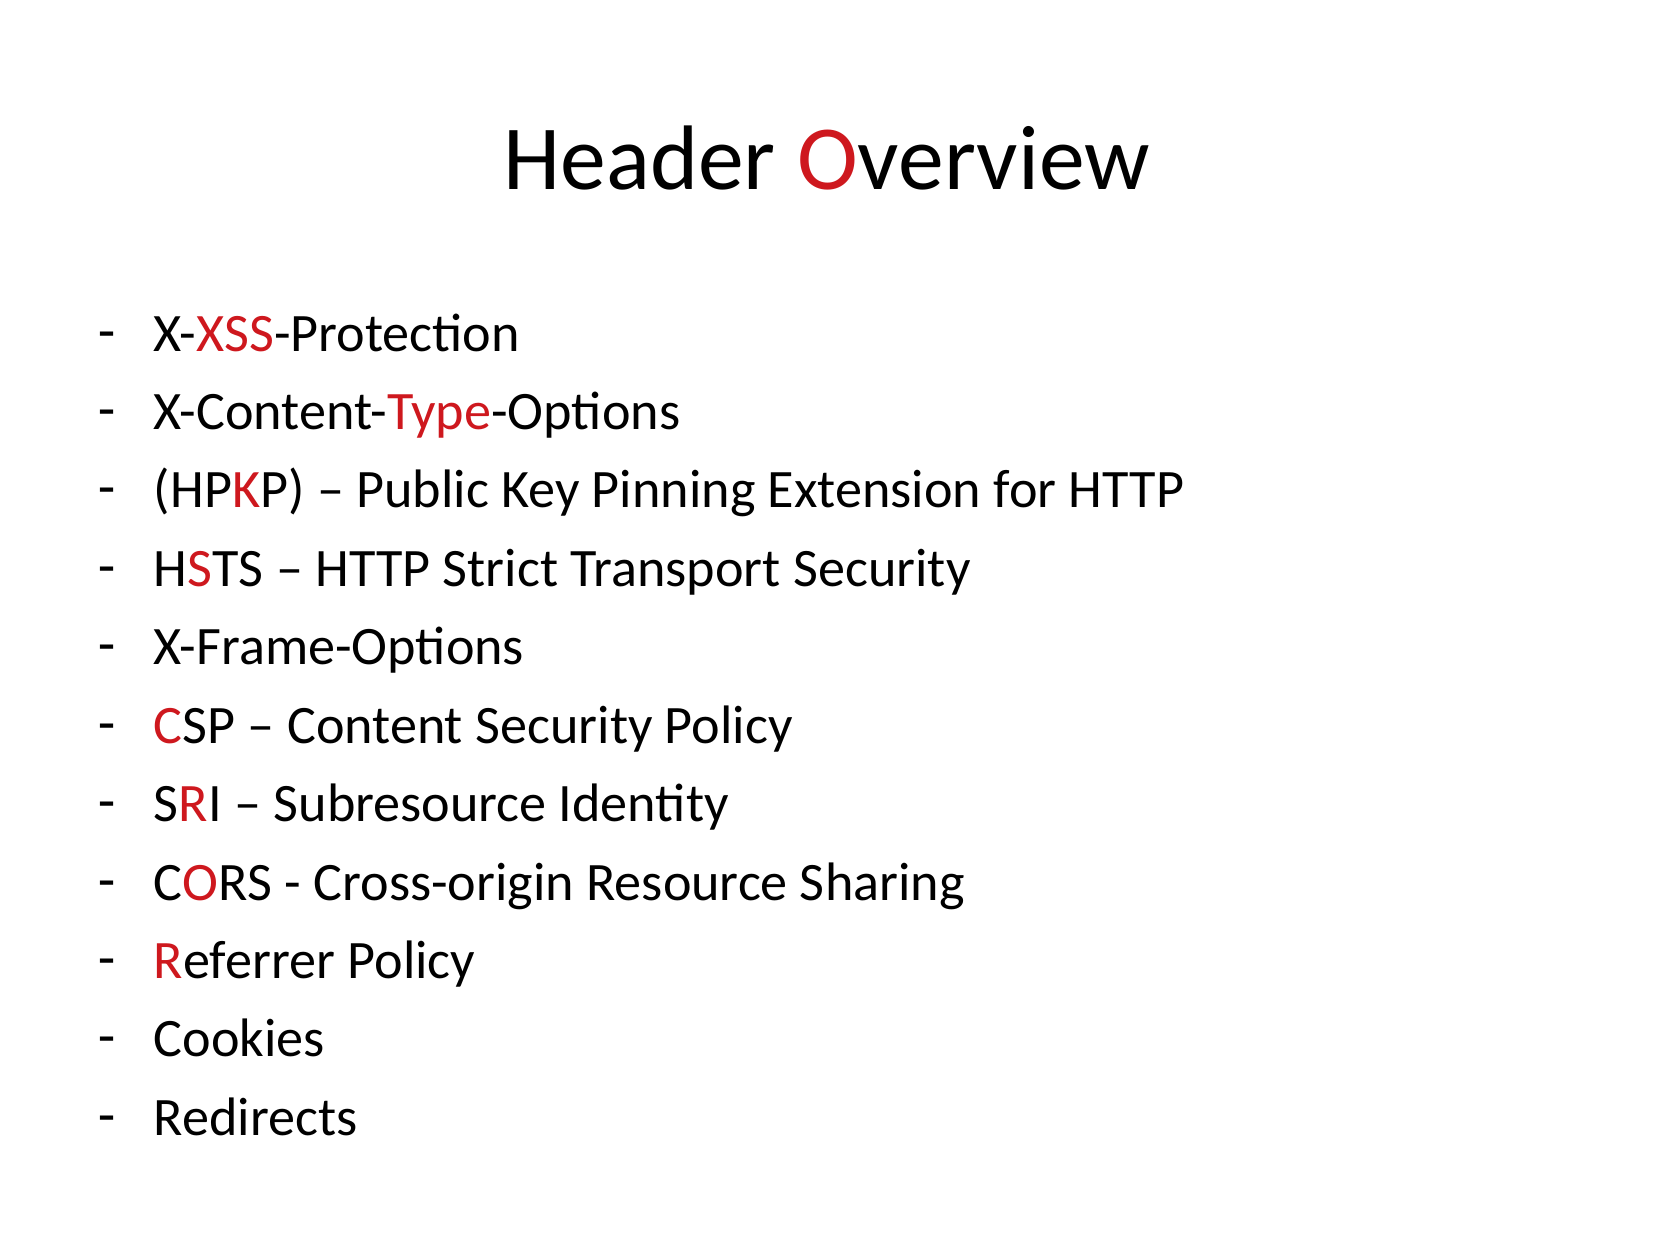

# Header Overview
X-XSS-Protection
X-Content-Type-Options
(HPKP) – Public Key Pinning Extension for HTTP
HSTS – HTTP Strict Transport Security
X-Frame-Options
CSP – Content Security Policy
SRI – Subresource Identity
CORS - Cross-origin Resource Sharing
Referrer Policy
Cookies
Redirects